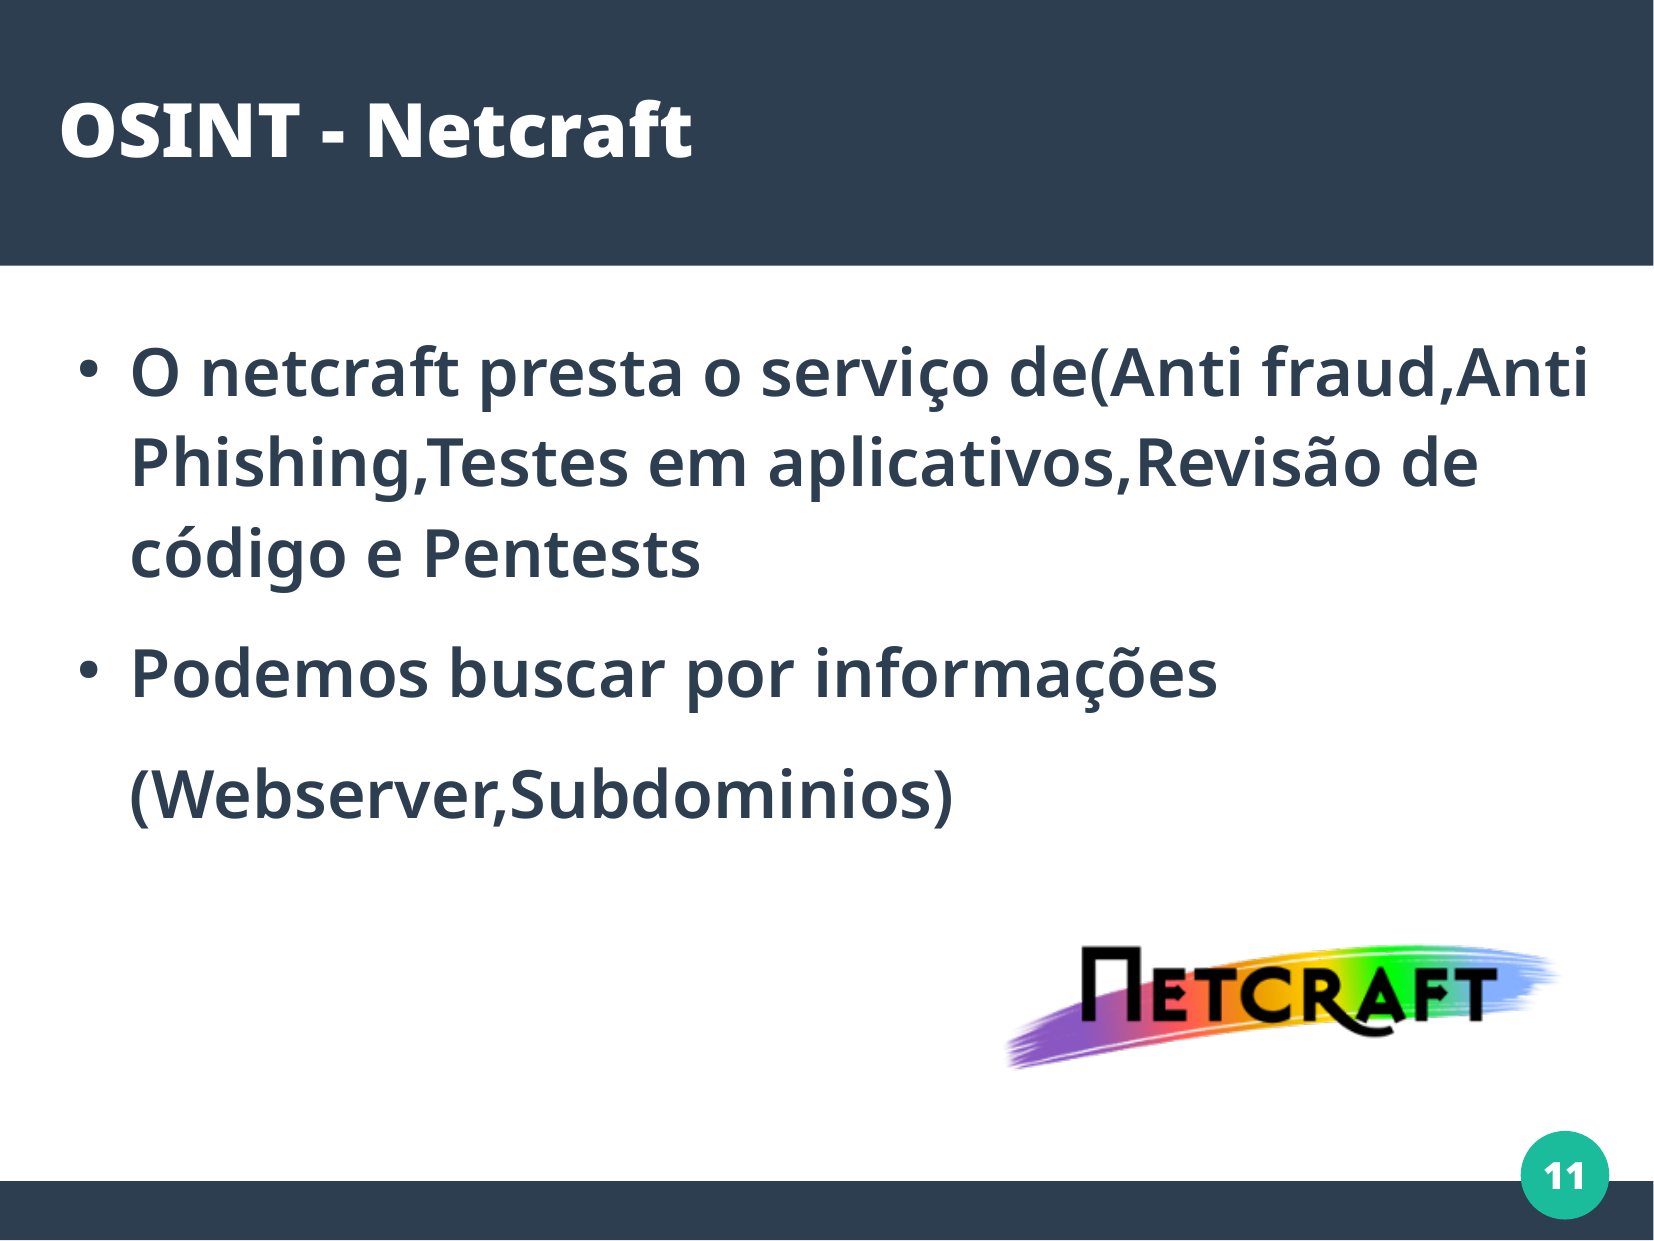

# OSINT - Netcraft
O netcraft presta o serviço de(Anti fraud,Anti Phishing,Testes em aplicativos,Revisão de código e Pentests
Podemos buscar por informações
(Webserver,Subdominios)
11